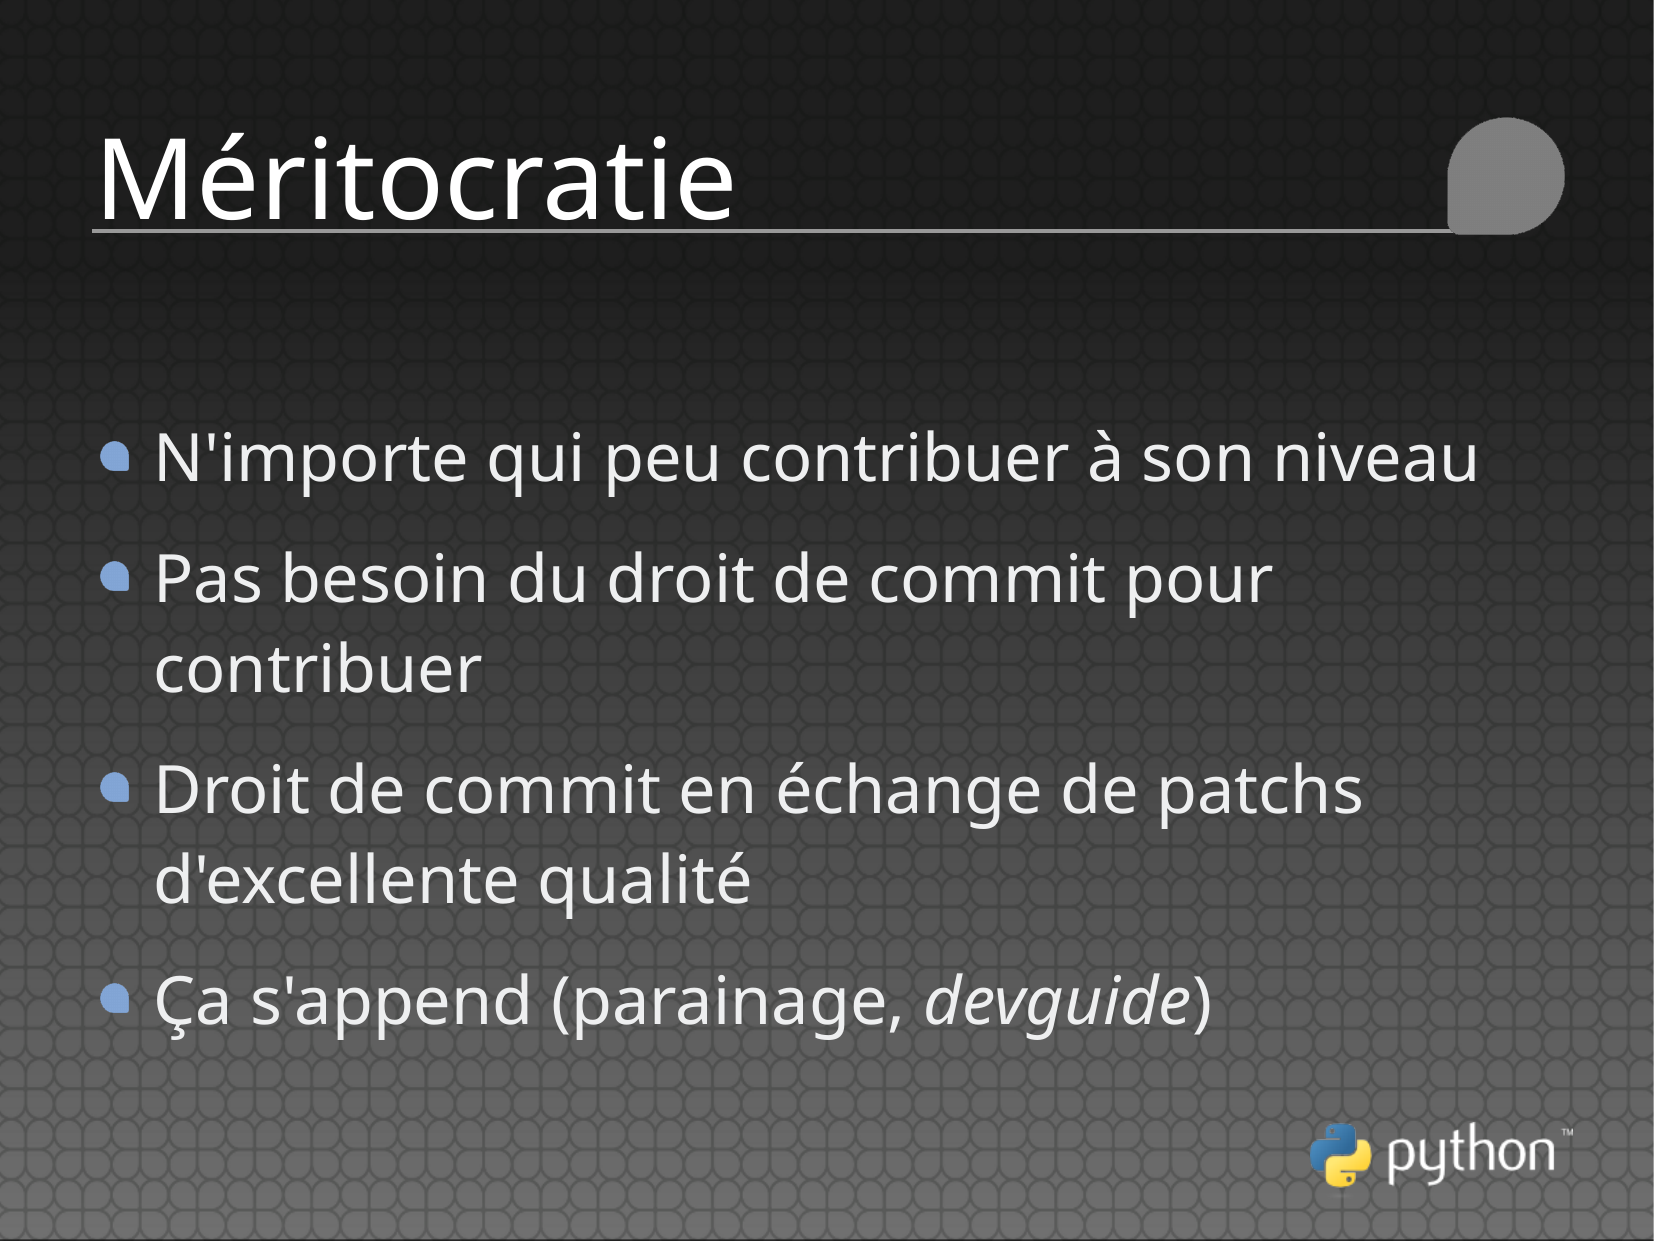

Méritocratie
# N'importe qui peu contribuer à son niveau
Pas besoin du droit de commit pour contribuer
Droit de commit en échange de patchs d'excellente qualité
Ça s'append (parainage, devguide)